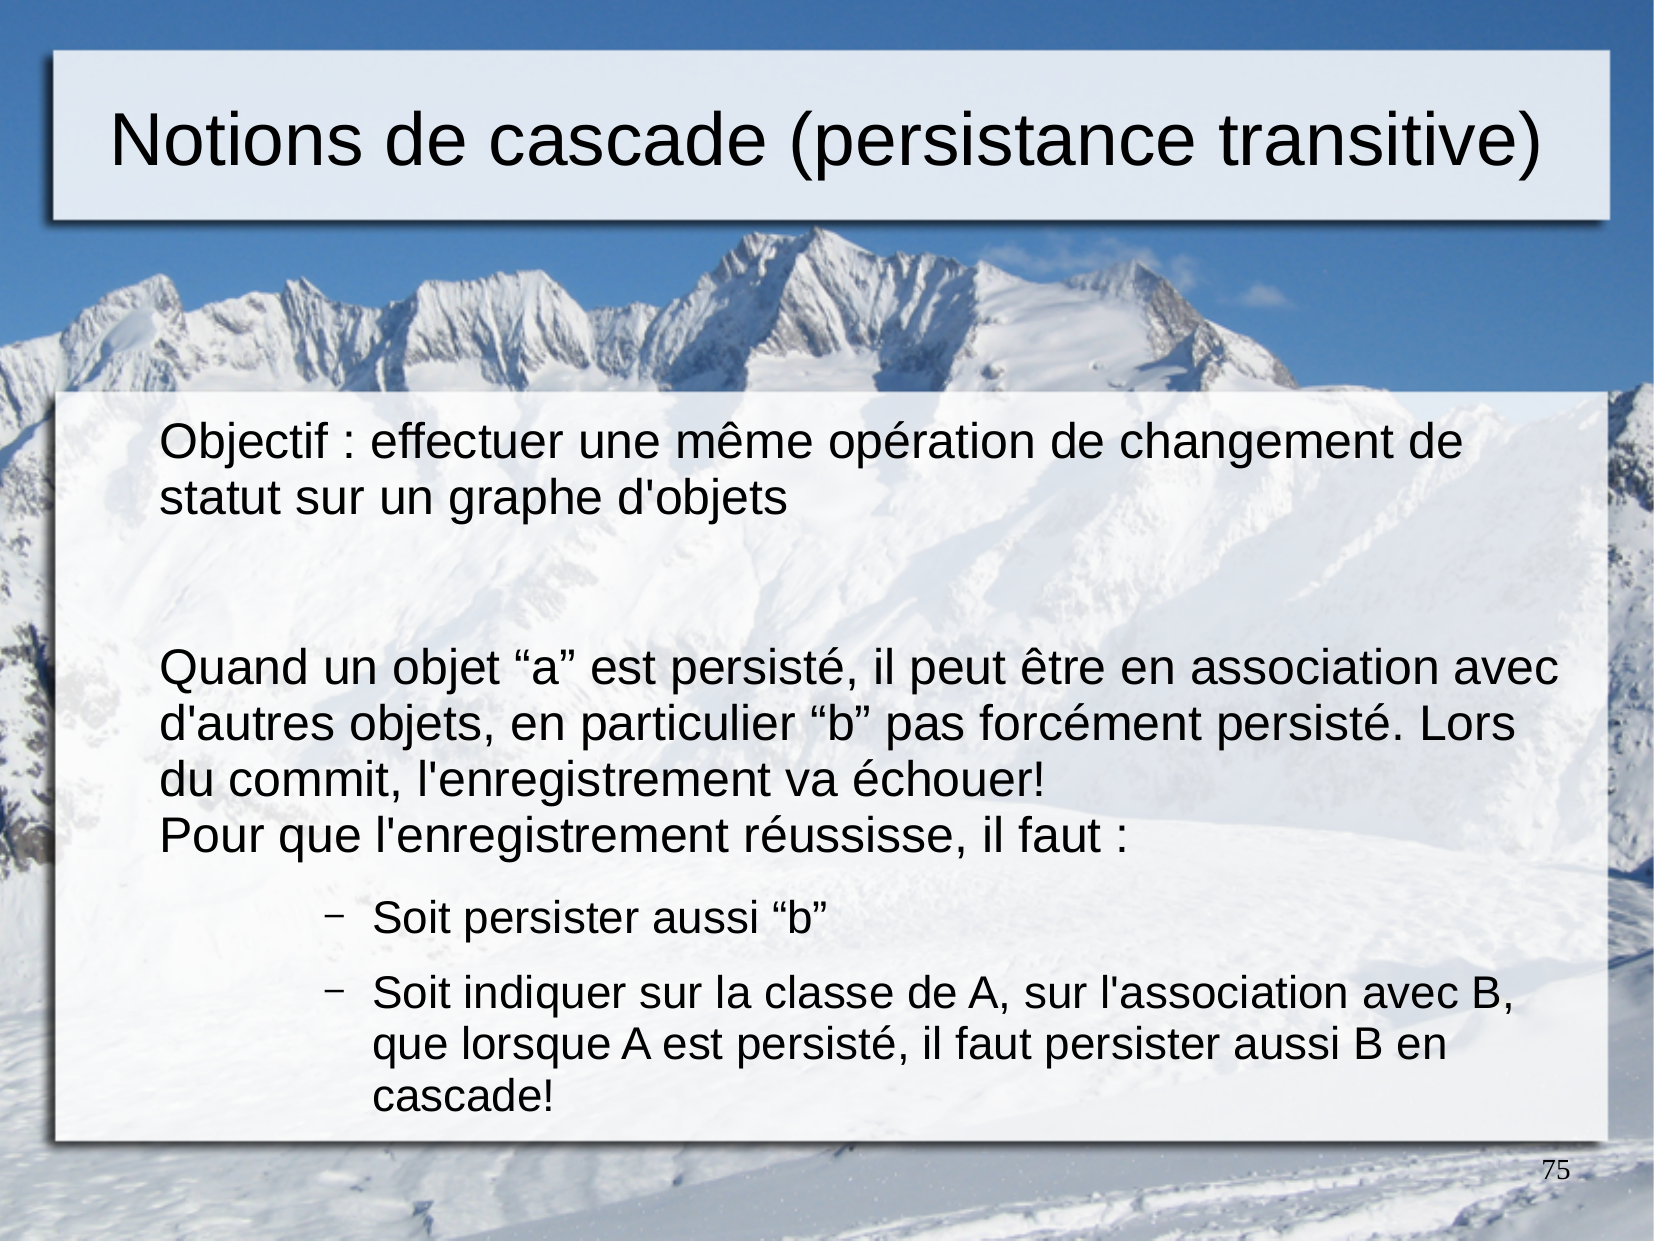

# Notions de cascade (persistance transitive)
Objectif : effectuer une même opération de changement de statut sur un graphe d'objets
Quand un objet “a” est persisté, il peut être en association avec d'autres objets, en particulier “b” pas forcément persisté. Lors du commit, l'enregistrement va échouer!
Pour que l'enregistrement réussisse, il faut :
Soit persister aussi “b”
Soit indiquer sur la classe de A, sur l'association avec B, que lorsque A est persisté, il faut persister aussi B en cascade!
75